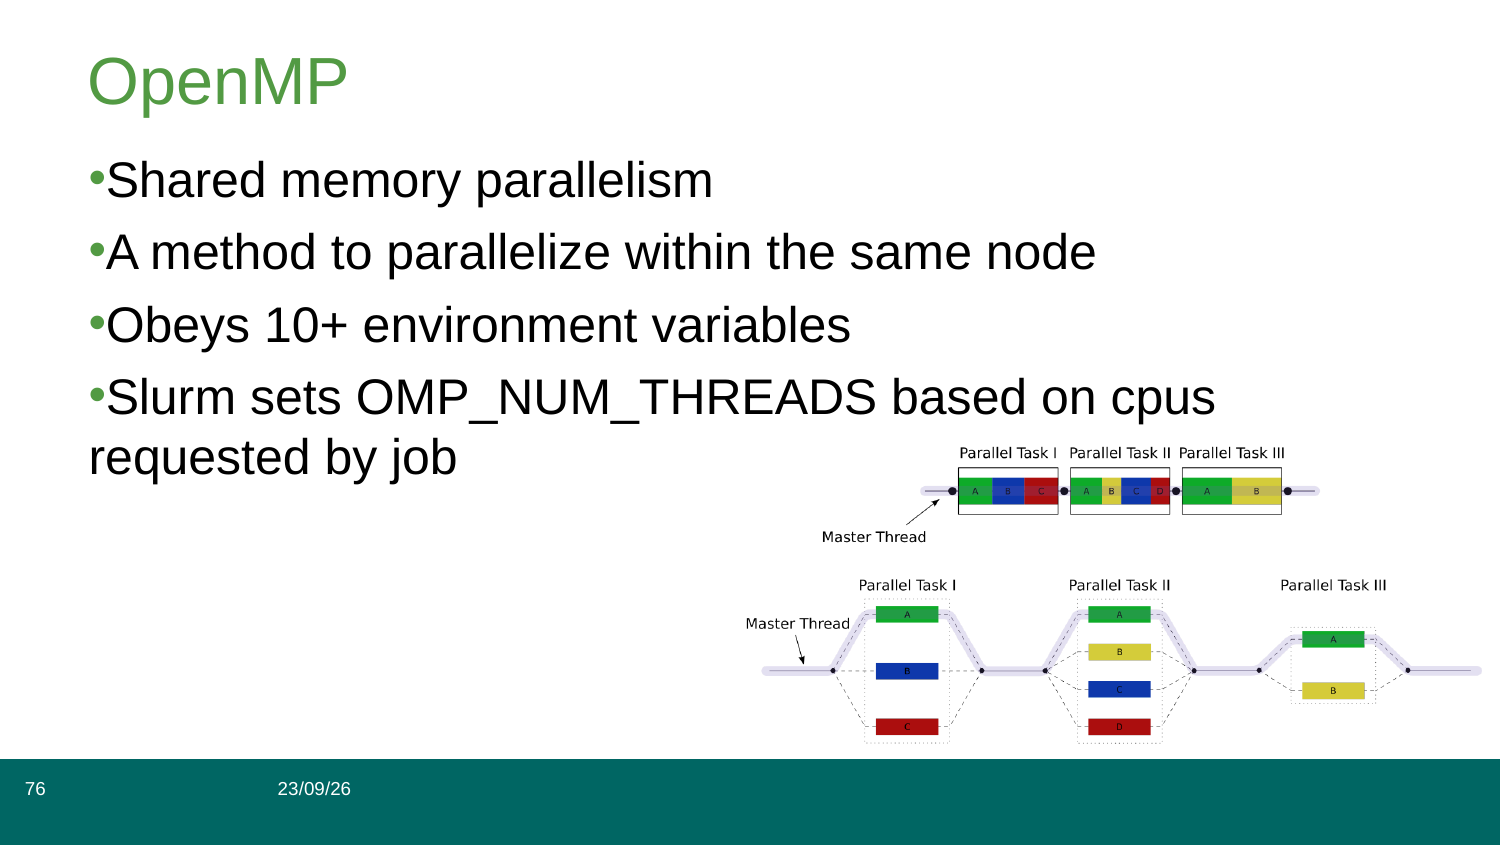

# OpenMP
Shared memory parallelism
A method to parallelize within the same node
Obeys 10+ environment variables
Slurm sets OMP_NUM_THREADS based on cpus requested by job